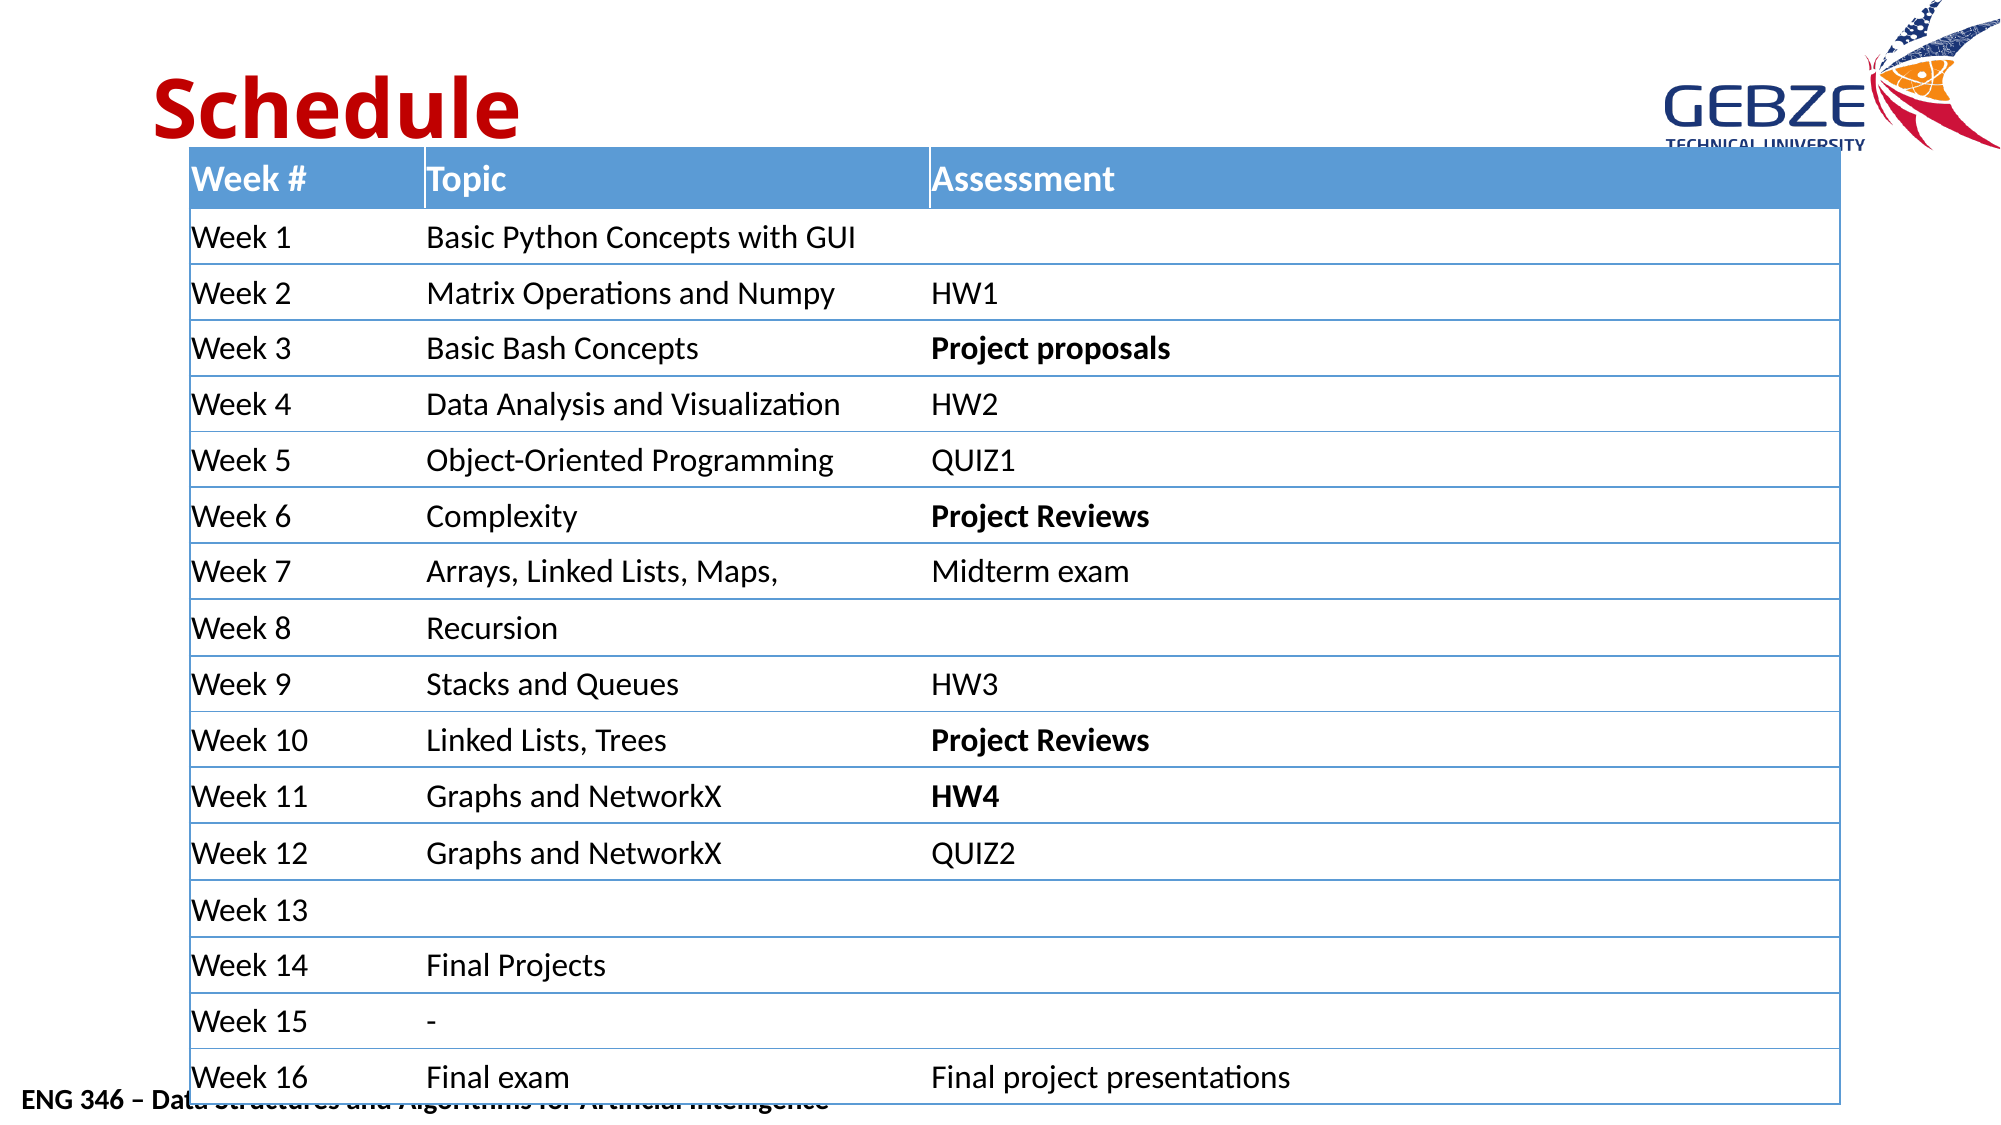

# Schedule
| Week # | Topic | Assessment |
| --- | --- | --- |
| Week 1 | Basic Python Concepts with GUI | |
| Week 2 | Matrix Operations and Numpy | HW1 |
| Week 3 | Basic Bash Concepts | Project proposals |
| Week 4 | Data Analysis and Visualization | HW2 |
| Week 5 | Object-Oriented Programming | QUIZ1 |
| Week 6 | Complexity | Project Reviews |
| Week 7 | Arrays, Linked Lists, Maps, | Midterm exam |
| Week 8 | Recursion | |
| Week 9 | Stacks and Queues | HW3 |
| Week 10 | Linked Lists, Trees | Project Reviews |
| Week 11 | Graphs and NetworkX | HW4 |
| Week 12 | Graphs and NetworkX | QUIZ2 |
| Week 13 | | |
| Week 14 | Final Projects | |
| Week 15 | - | |
| Week 16 | Final exam | Final project presentations |